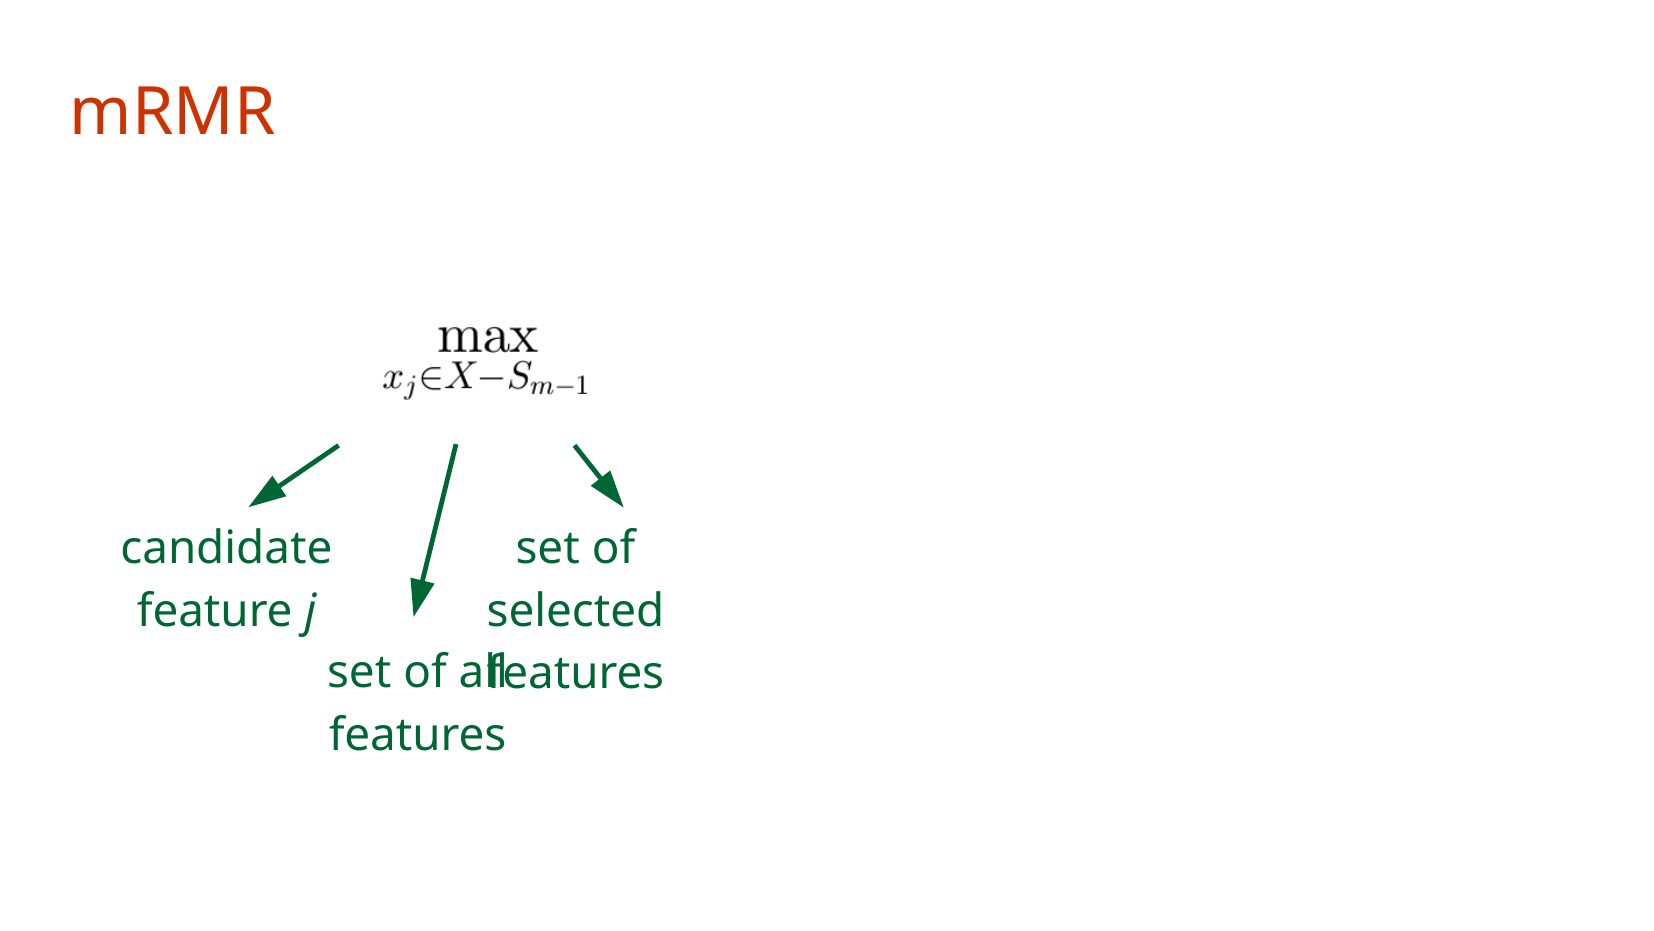

mRMR
candidate
feature j
set of selected
features
set of all
features